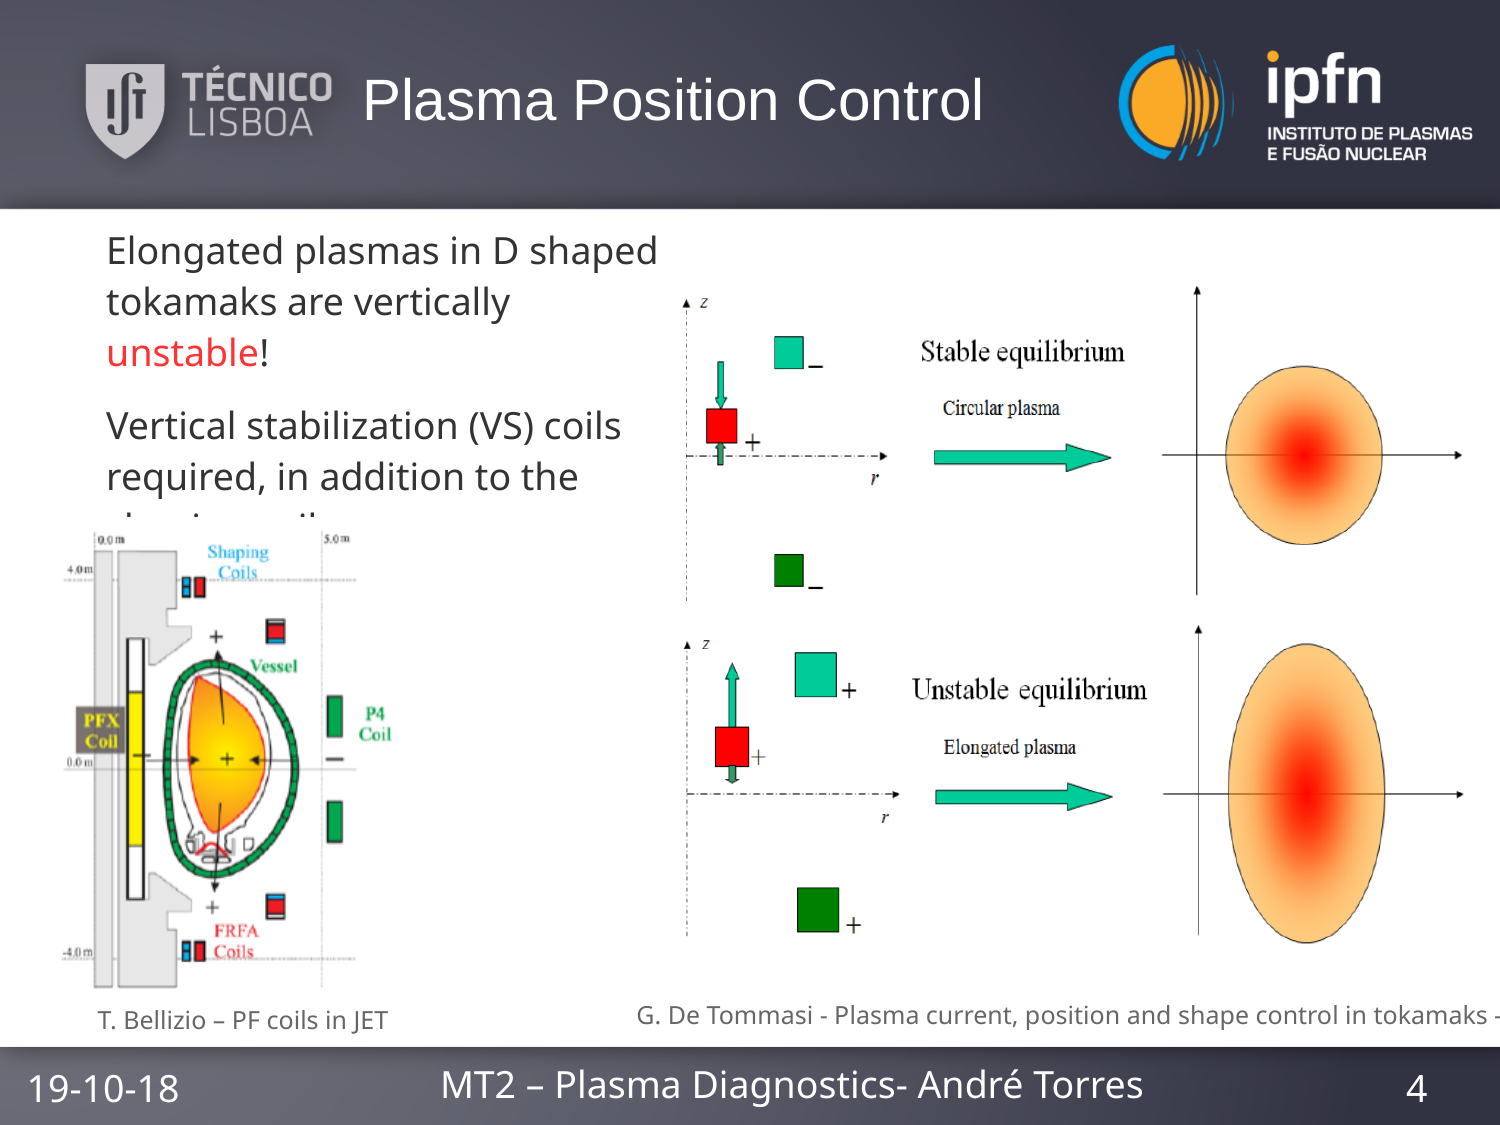

# Plasma Position Control
Elongated plasmas in D shaped tokamaks are vertically unstable!
Vertical stabilization (VS) coils required, in addition to the shaping coils
G. De Tommasi - Plasma current, position and shape control in tokamaks - Part 1
T. Bellizio – PF coils in JET